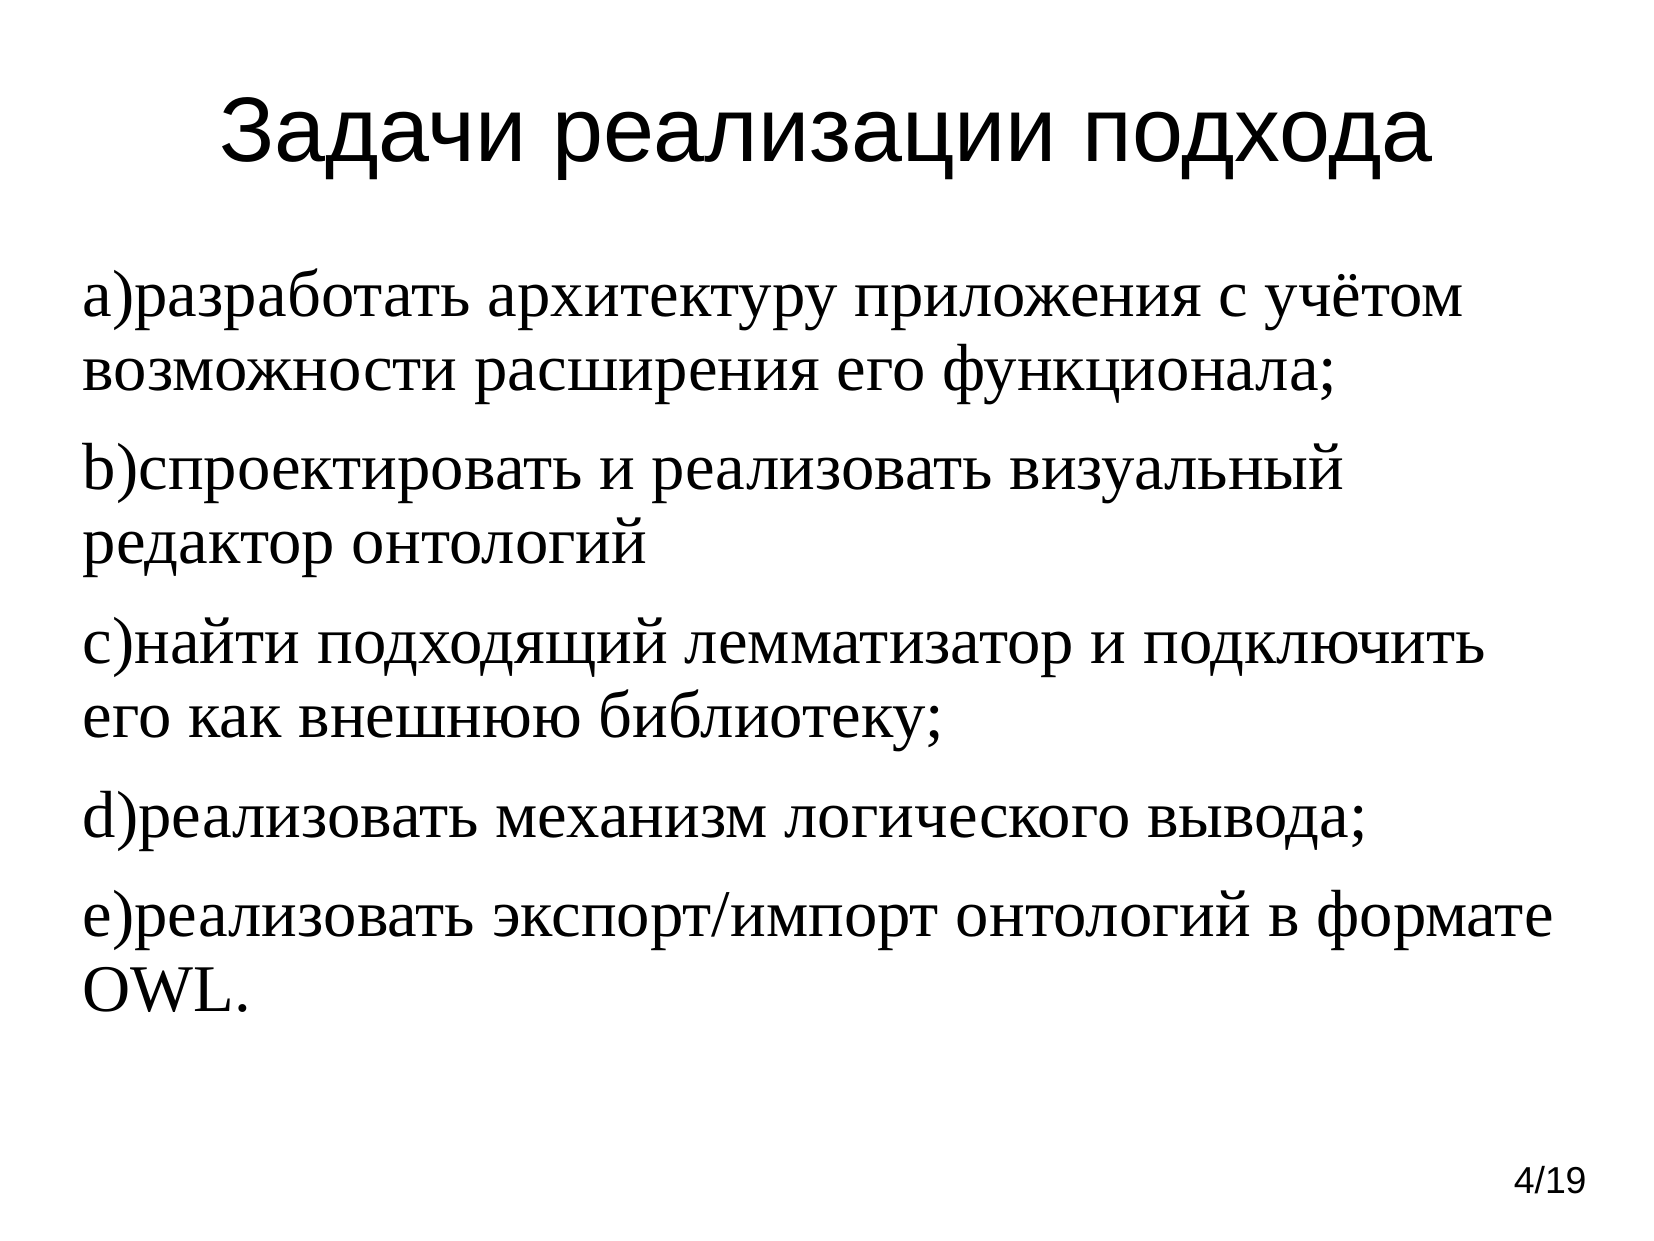

# Задачи реализации подхода
разработать архитектуру приложения с учётом возможности расширения его функционала;
спроектировать и реализовать визуальный редактор онтологий
найти подходящий лемматизатор и подключить его как внешнюю библиотеку;
реализовать механизм логического вывода;
реализовать экспорт/импорт онтологий в формате OWL.